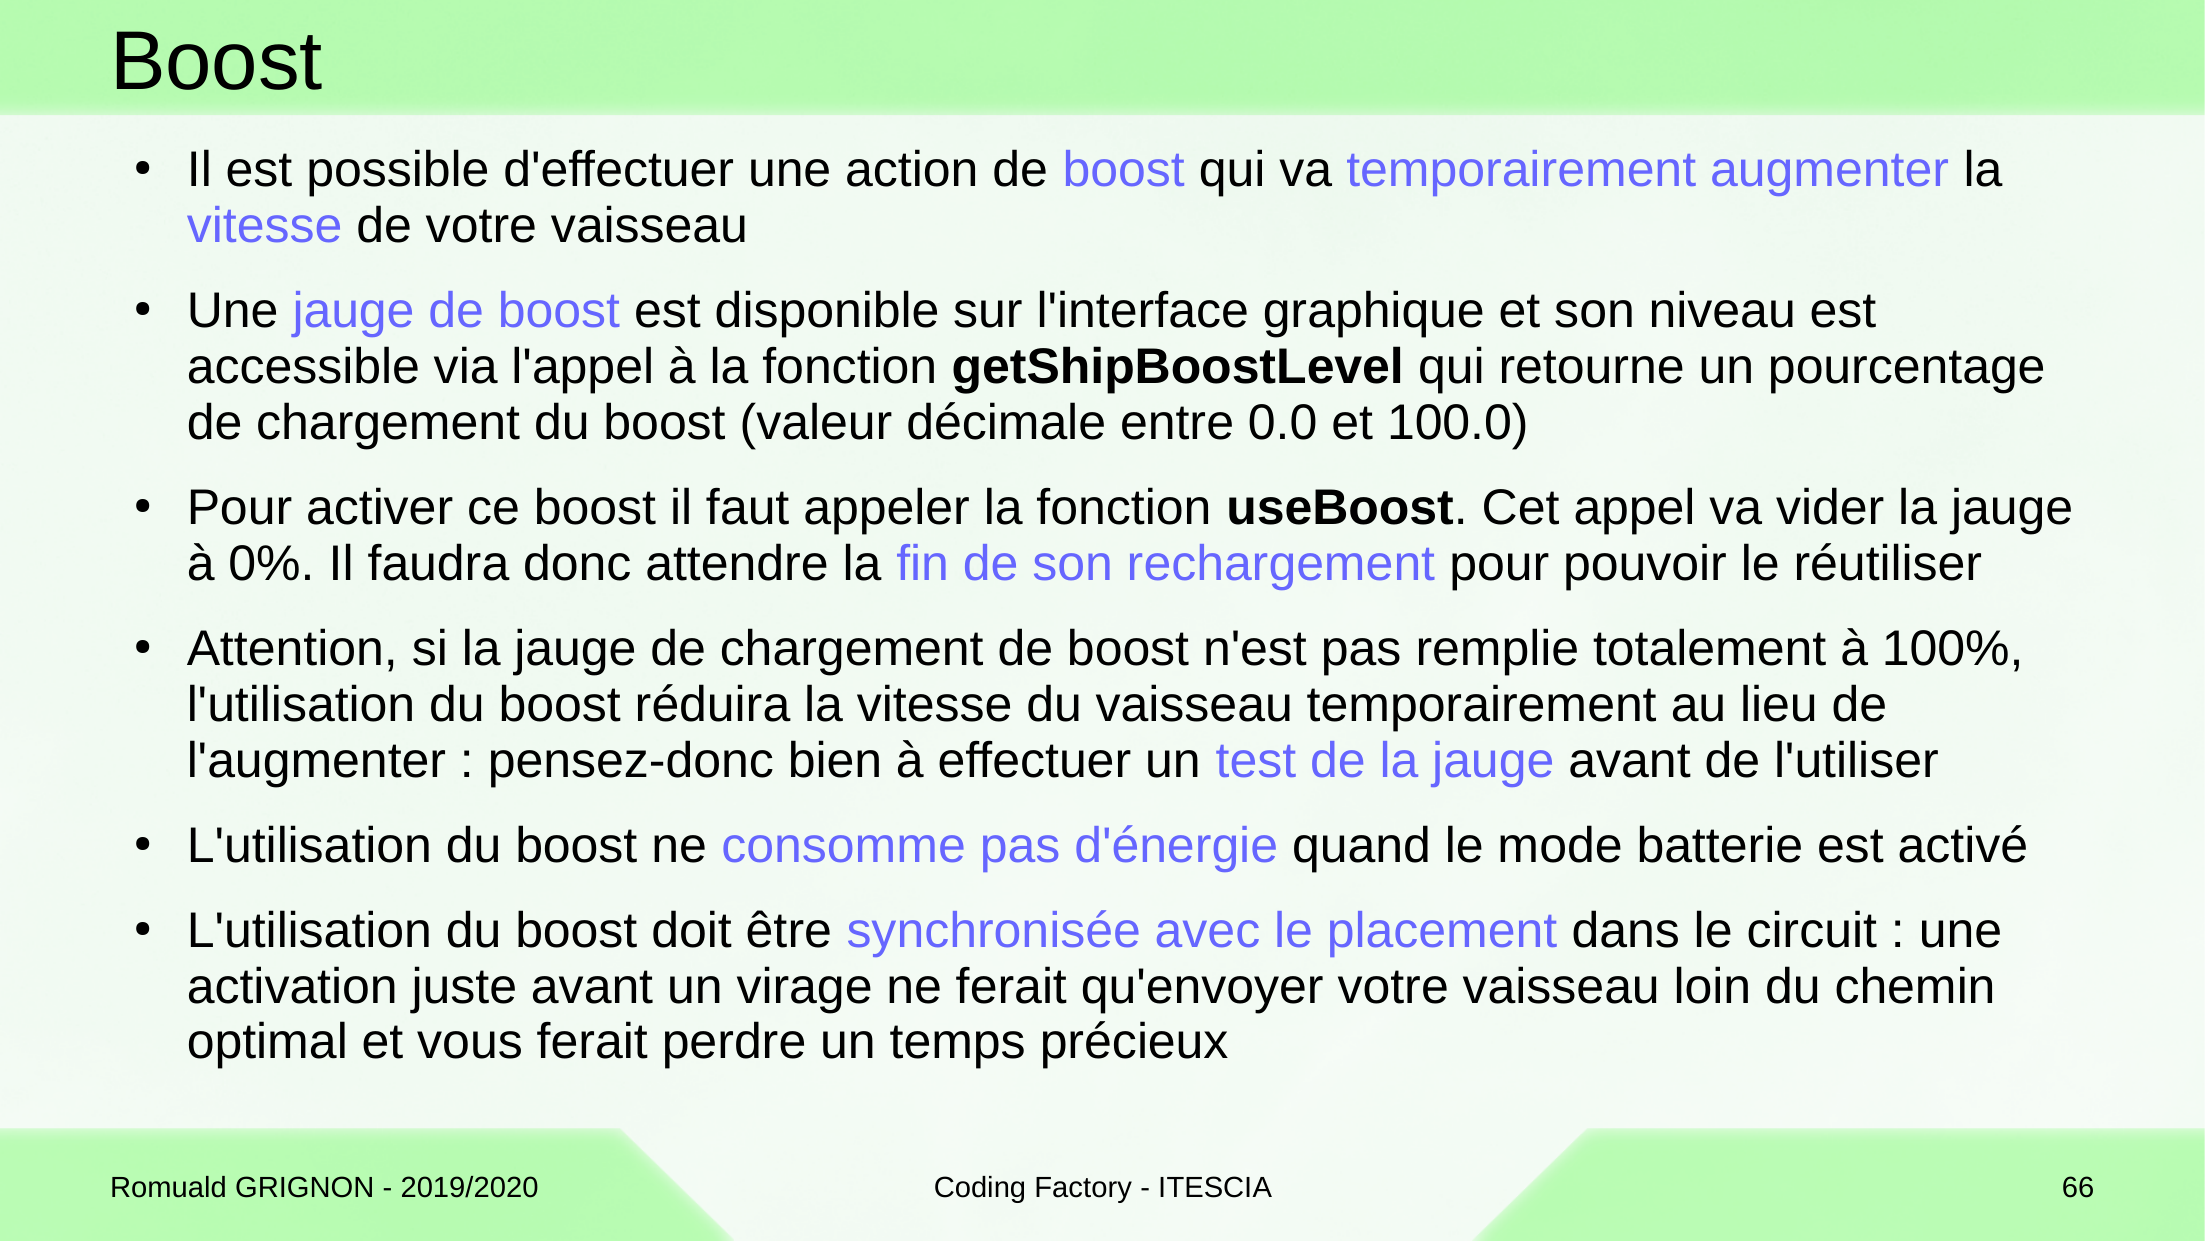

# Boost
Il est possible d'effectuer une action de boost qui va temporairement augmenter la vitesse de votre vaisseau
Une jauge de boost est disponible sur l'interface graphique et son niveau est accessible via l'appel à la fonction getShipBoostLevel qui retourne un pourcentage de chargement du boost (valeur décimale entre 0.0 et 100.0)
Pour activer ce boost il faut appeler la fonction useBoost. Cet appel va vider la jauge à 0%. Il faudra donc attendre la fin de son rechargement pour pouvoir le réutiliser
Attention, si la jauge de chargement de boost n'est pas remplie totalement à 100%, l'utilisation du boost réduira la vitesse du vaisseau temporairement au lieu de l'augmenter : pensez-donc bien à effectuer un test de la jauge avant de l'utiliser
L'utilisation du boost ne consomme pas d'énergie quand le mode batterie est activé
L'utilisation du boost doit être synchronisée avec le placement dans le circuit : une activation juste avant un virage ne ferait qu'envoyer votre vaisseau loin du chemin optimal et vous ferait perdre un temps précieux
Romuald GRIGNON - 2019/2020
Coding Factory - ITESCIA
66